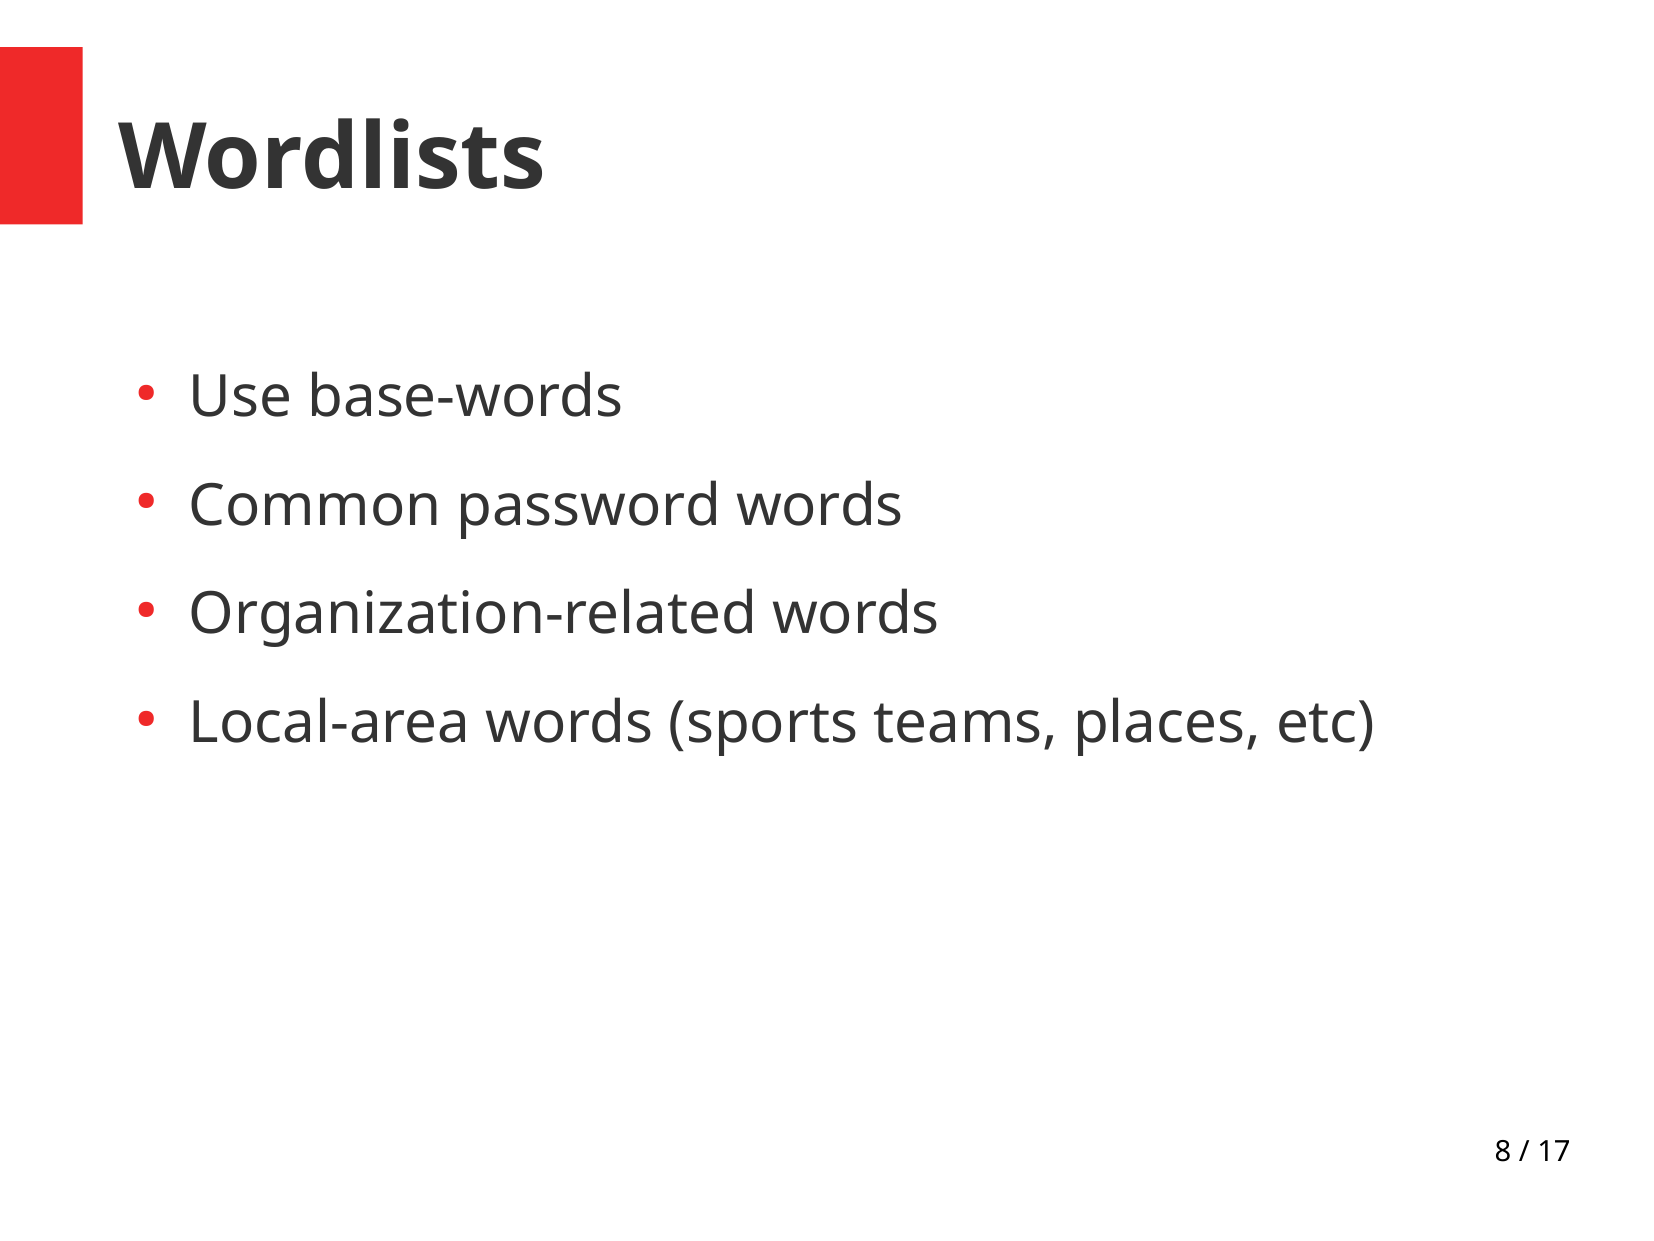

# Wordlists
Use base-words
Common password words
Organization-related words
Local-area words (sports teams, places, etc)
8